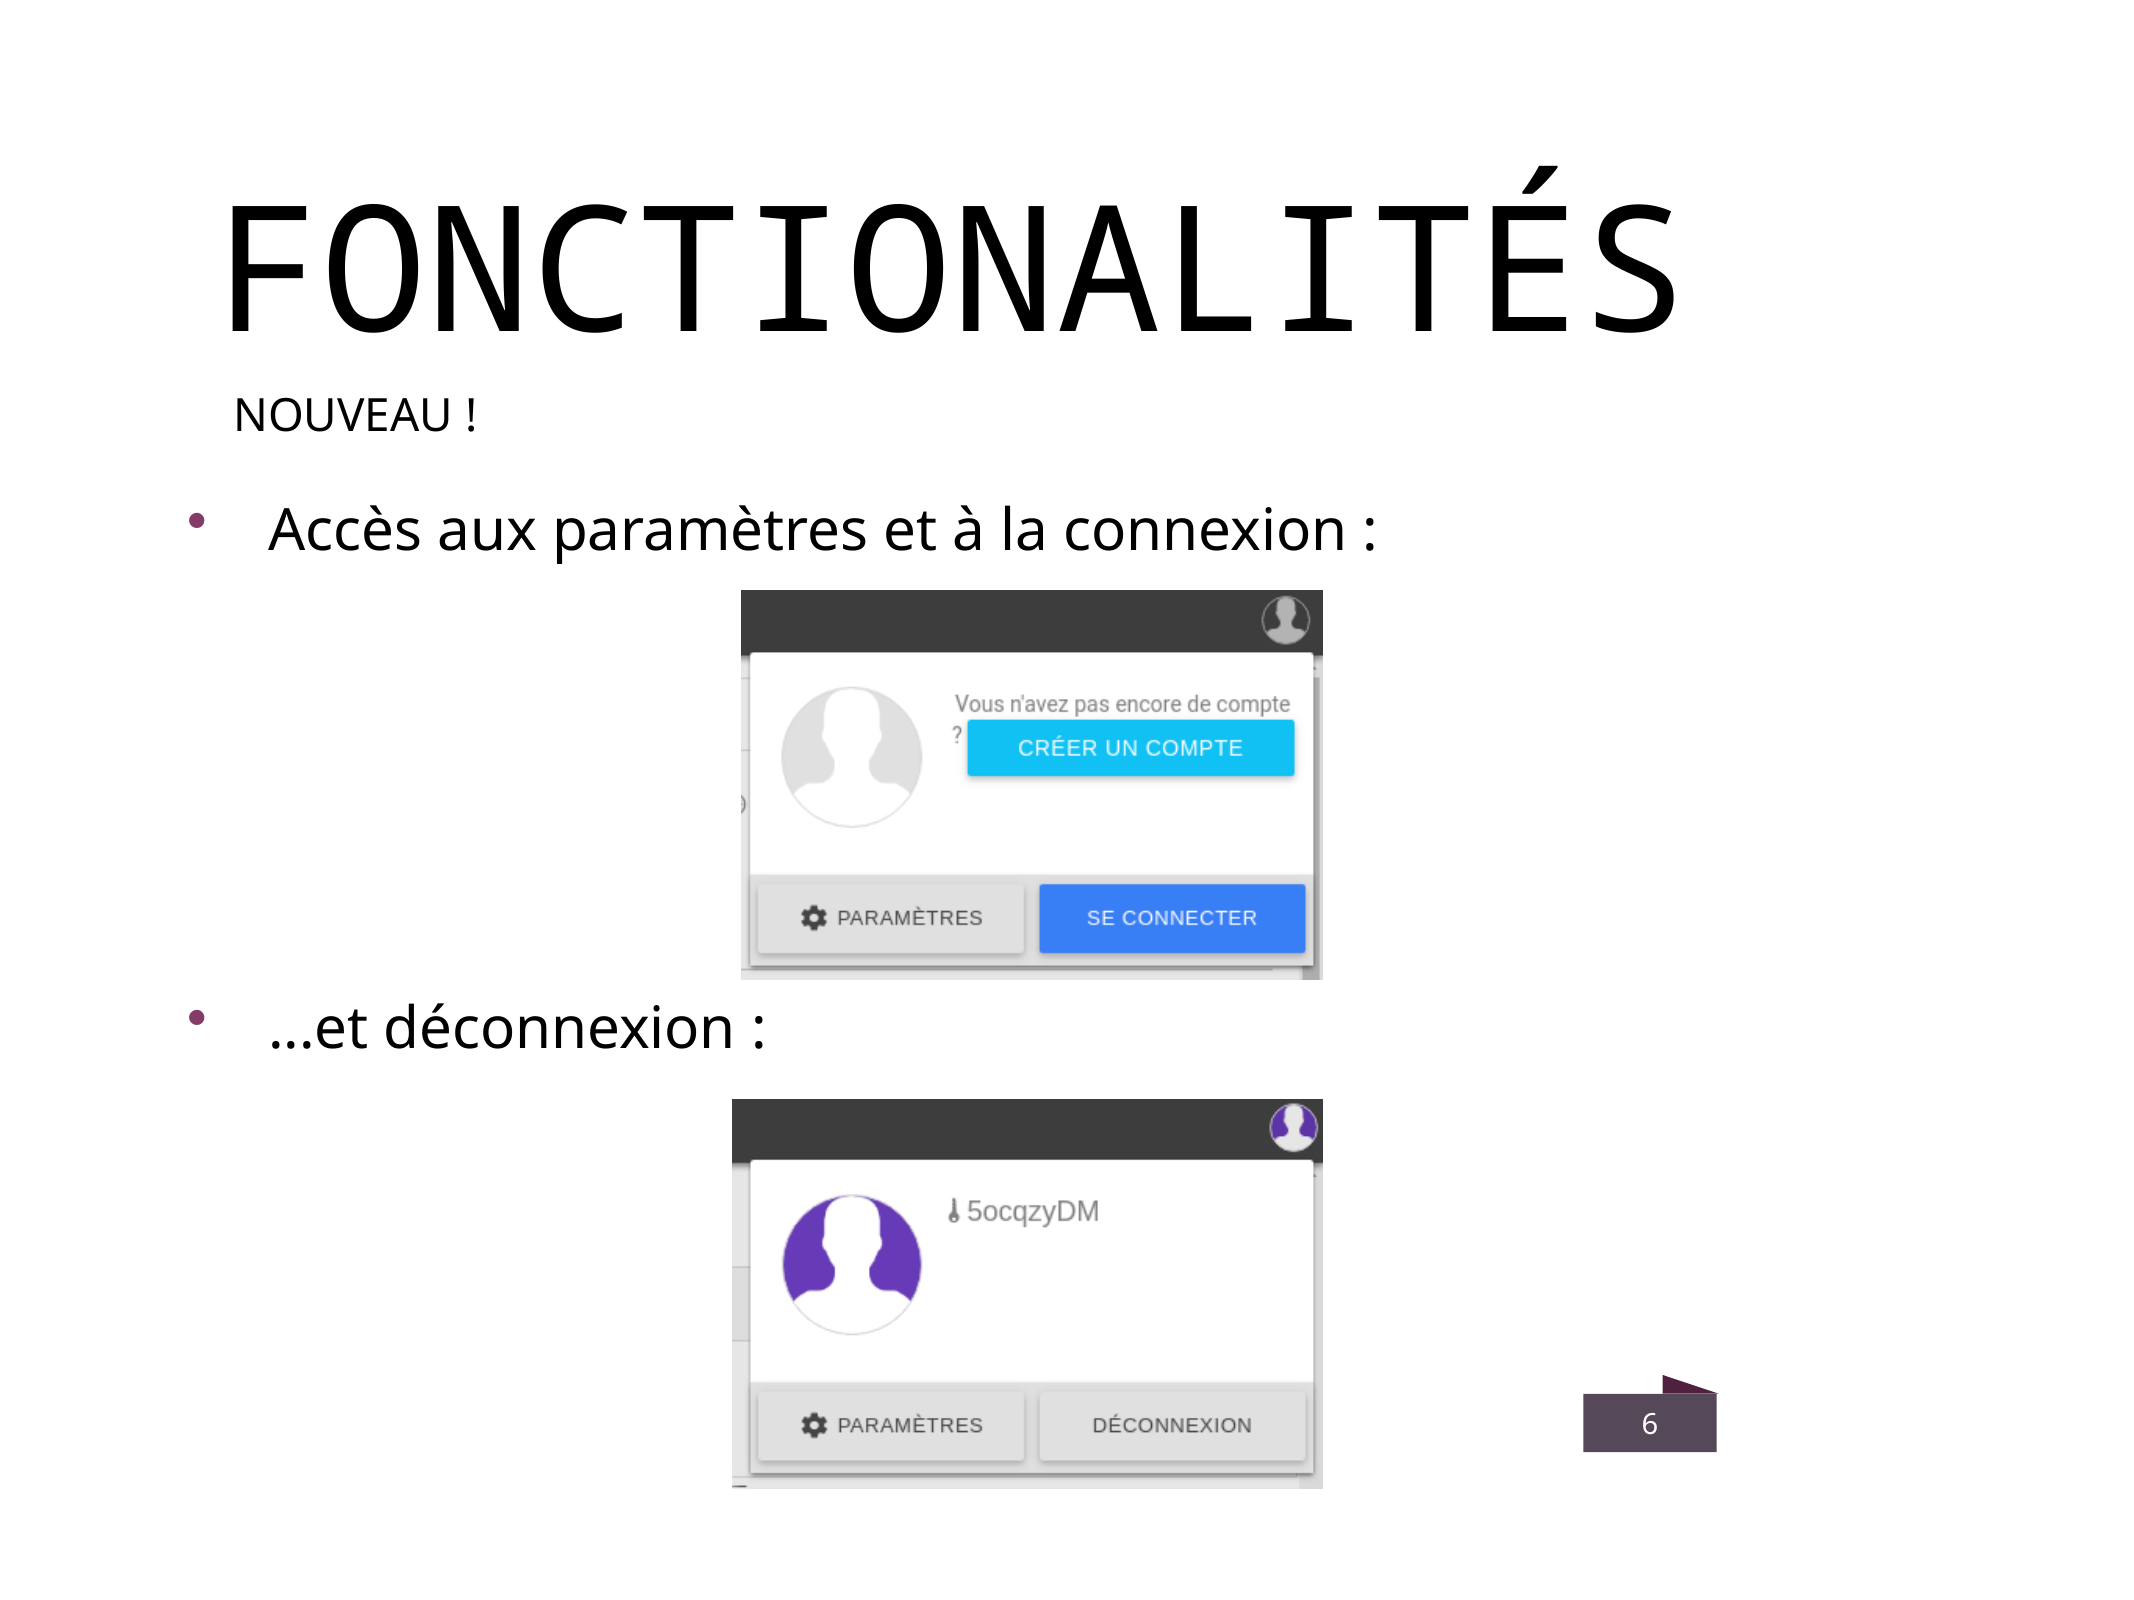

Fonctionalités
Nouveau !
Accès aux paramètres et à la connexion :
...et déconnexion :
# 6